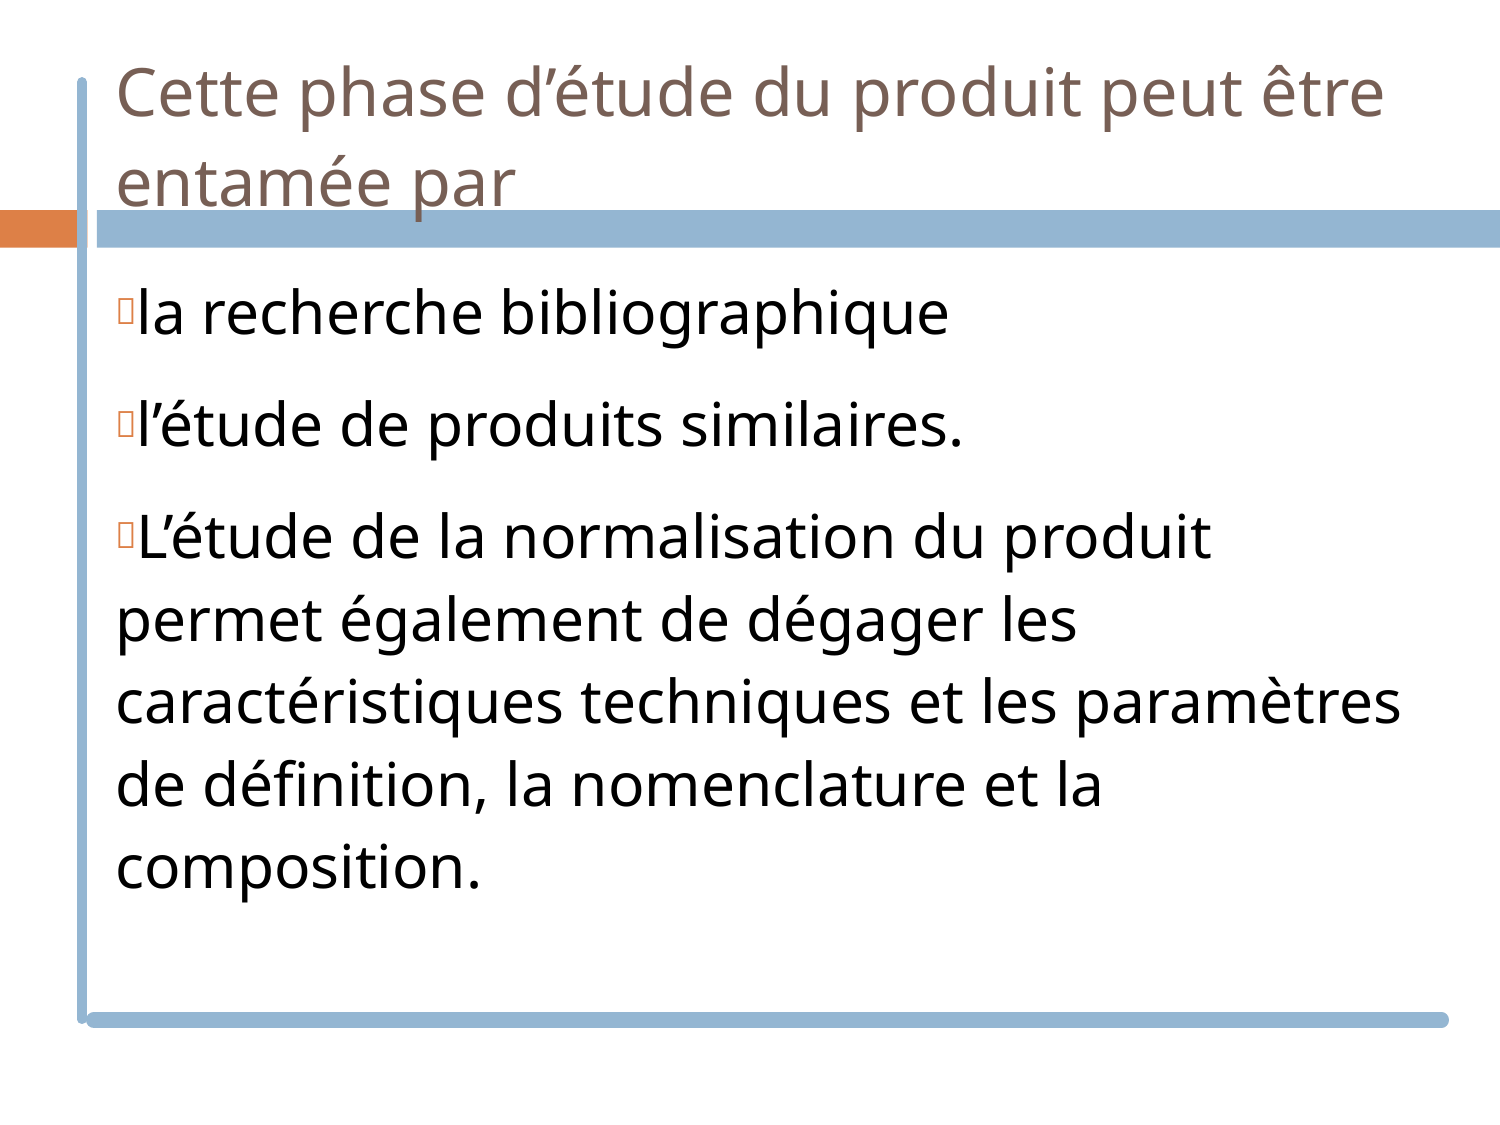

# Cette phase d’étude du produit peut être entamée par
la recherche bibliographique
l’étude de produits similaires.
L’étude de la normalisation du produit permet également de dégager les caractéristiques techniques et les paramètres de définition, la nomenclature et la composition.